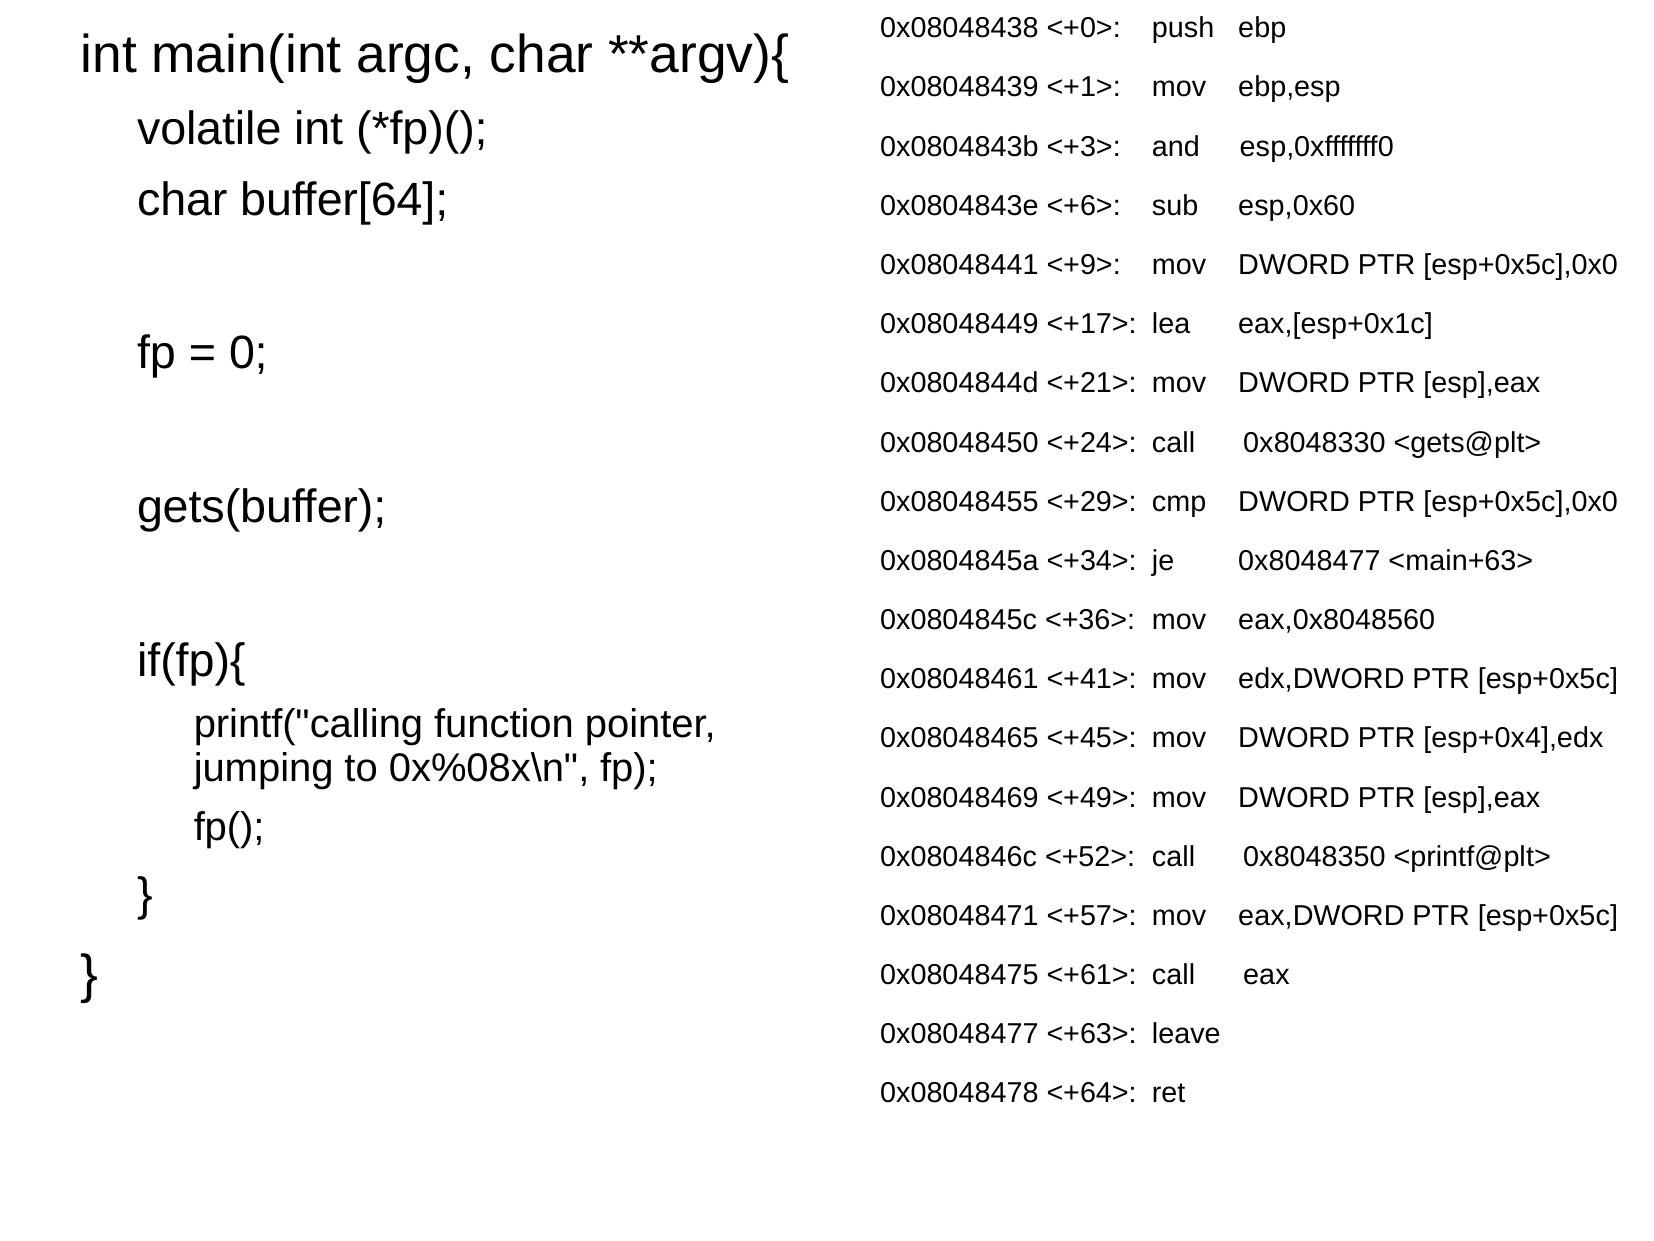

0x08048438 <+0>:	push ebp
0x08048439 <+1>:	mov ebp,esp
0x0804843b <+3>:	and esp,0xfffffff0
0x0804843e <+6>:	sub esp,0x60
0x08048441 <+9>:	mov DWORD PTR [esp+0x5c],0x0
0x08048449 <+17>:	lea eax,[esp+0x1c]
0x0804844d <+21>:	mov DWORD PTR [esp],eax
0x08048450 <+24>:	call 0x8048330 <gets@plt>
0x08048455 <+29>:	cmp DWORD PTR [esp+0x5c],0x0
0x0804845a <+34>:	je 0x8048477 <main+63>
0x0804845c <+36>:	mov eax,0x8048560
0x08048461 <+41>:	mov edx,DWORD PTR [esp+0x5c]
0x08048465 <+45>:	mov DWORD PTR [esp+0x4],edx
0x08048469 <+49>:	mov DWORD PTR [esp],eax
0x0804846c <+52>:	call 0x8048350 <printf@plt>
0x08048471 <+57>:	mov eax,DWORD PTR [esp+0x5c]
0x08048475 <+61>:	call eax
0x08048477 <+63>:	leave
0x08048478 <+64>:	ret
# int main(int argc, char **argv){
volatile int (*fp)();
char buffer[64];
fp = 0;
gets(buffer);
if(fp){
printf("calling function pointer, jumping to 0x%08x\n", fp);
fp();
}
}